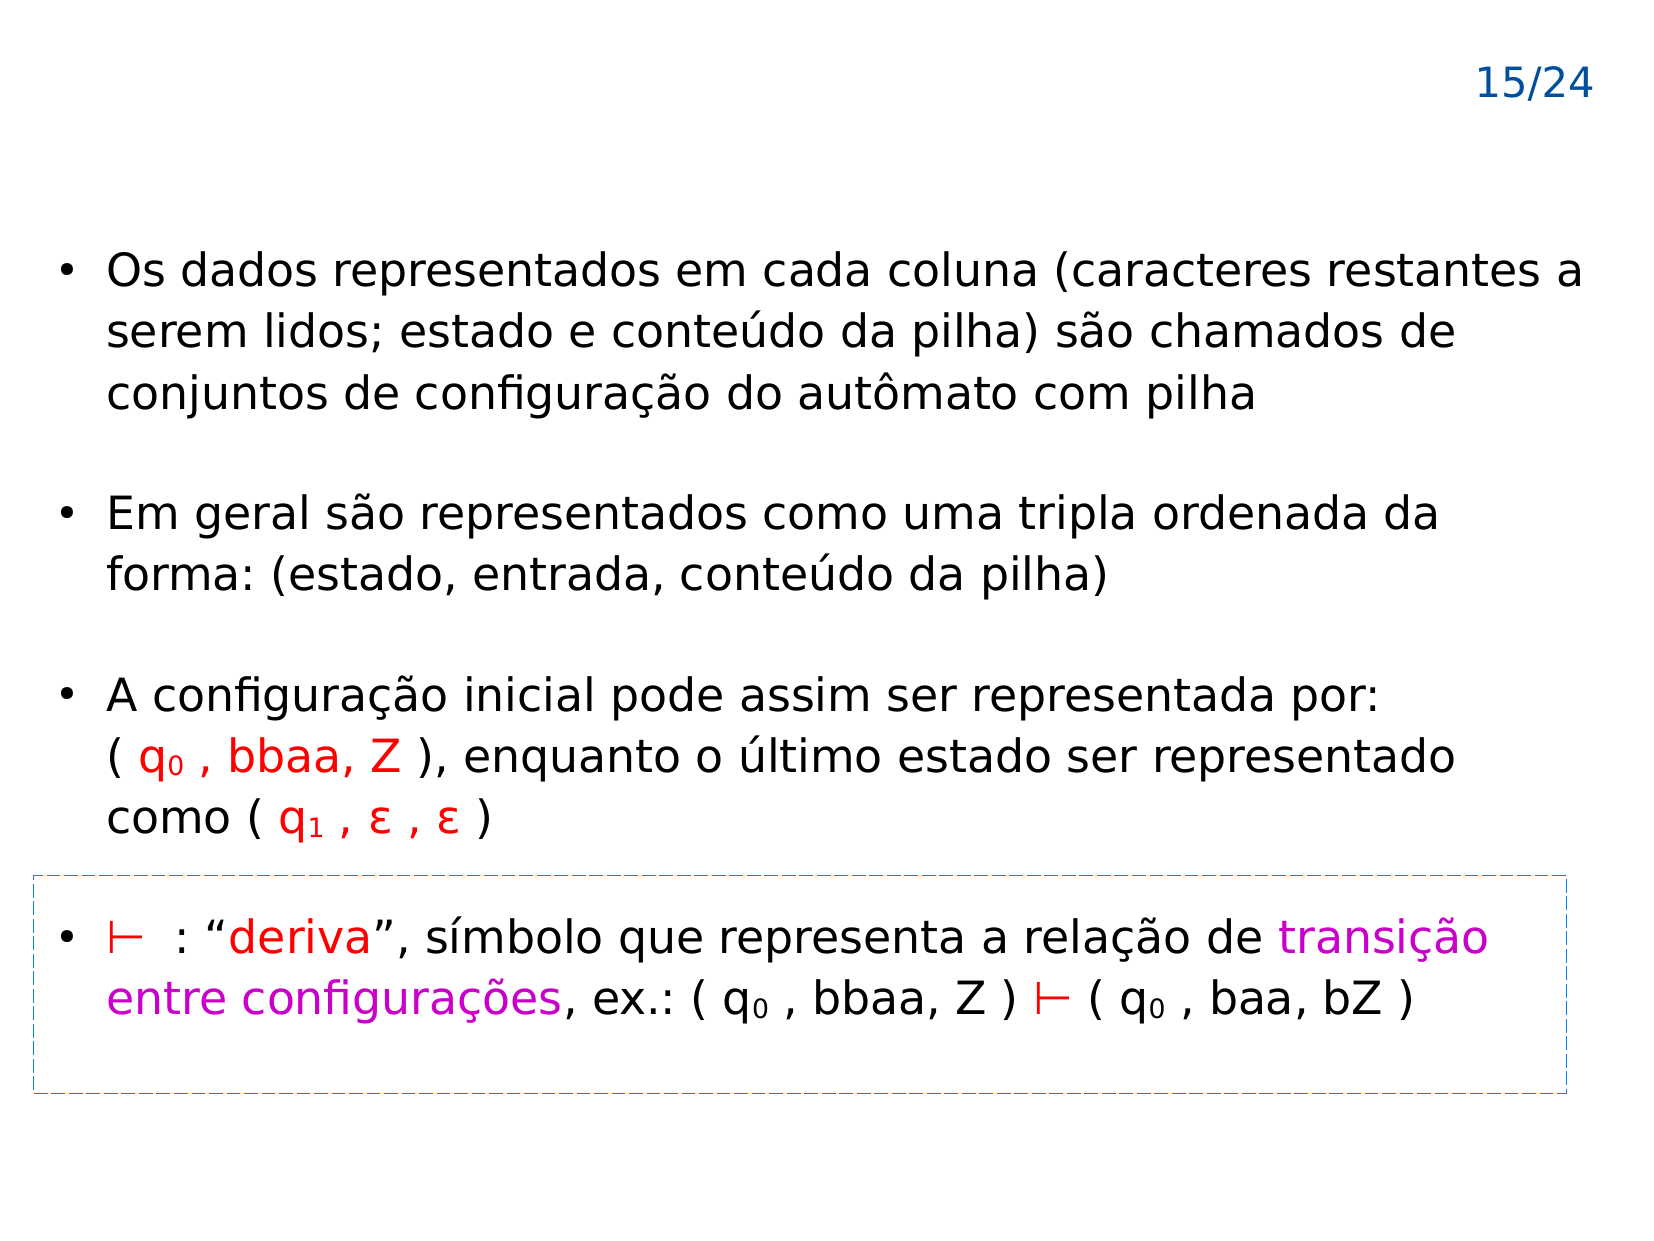

#
15
Os dados representados em cada coluna (caracteres restantes a serem lidos; estado e conteúdo da pilha) são chamados de conjuntos de configuração do autômato com pilha
Em geral são representados como uma tripla ordenada da forma: (estado, entrada, conteúdo da pilha)
A configuração inicial pode assim ser representada por:
( q0 , bbaa, Z ), enquanto o último estado ser representado como ( q1 , ε , ε )
⊢ : “deriva”, símbolo que representa a relação de transição entre configurações, ex.: ( q0 , bbaa, Z ) ⊢ ( q0 , baa, bZ )